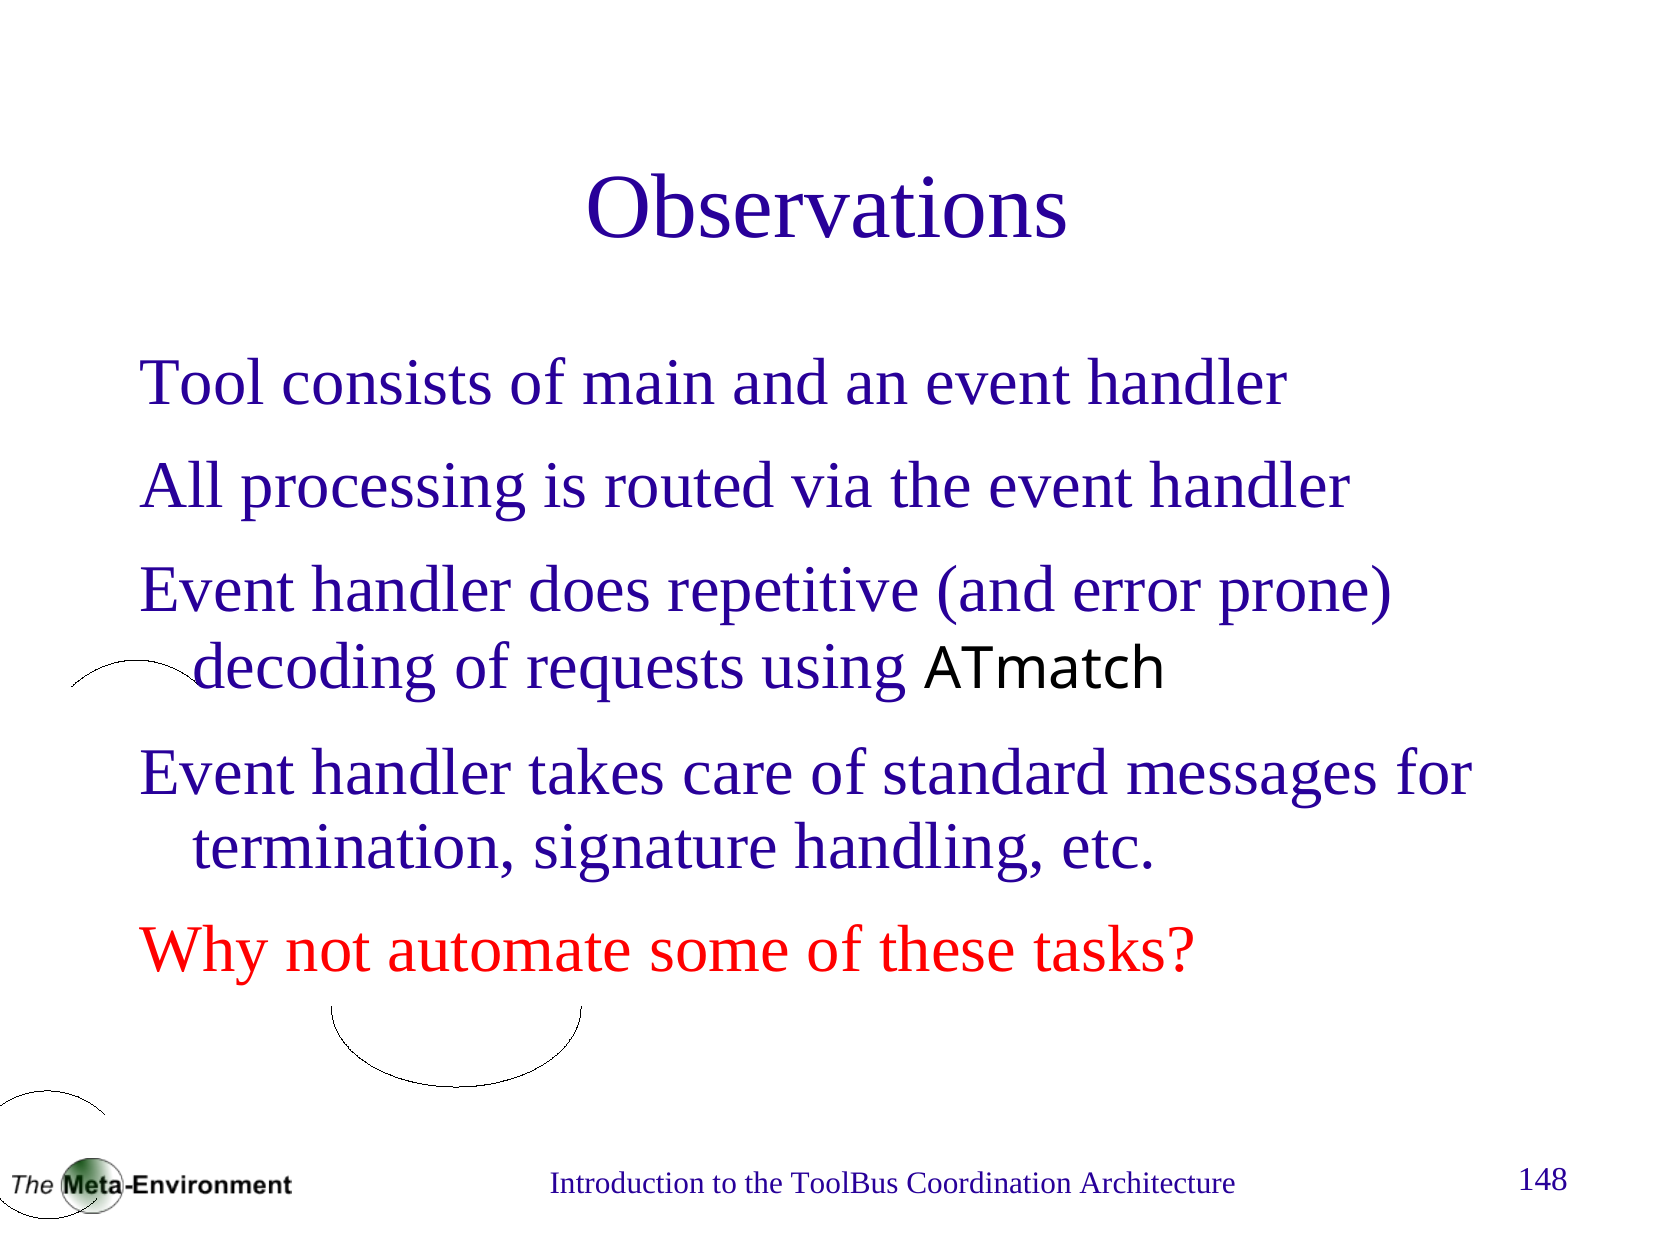

# Observations
Tool consists of main and an event handler
All processing is routed via the event handler
Event handler does repetitive (and error prone) decoding of requests using ATmatch
Event handler takes care of standard messages for termination, signature handling, etc.
Why not automate some of these tasks?